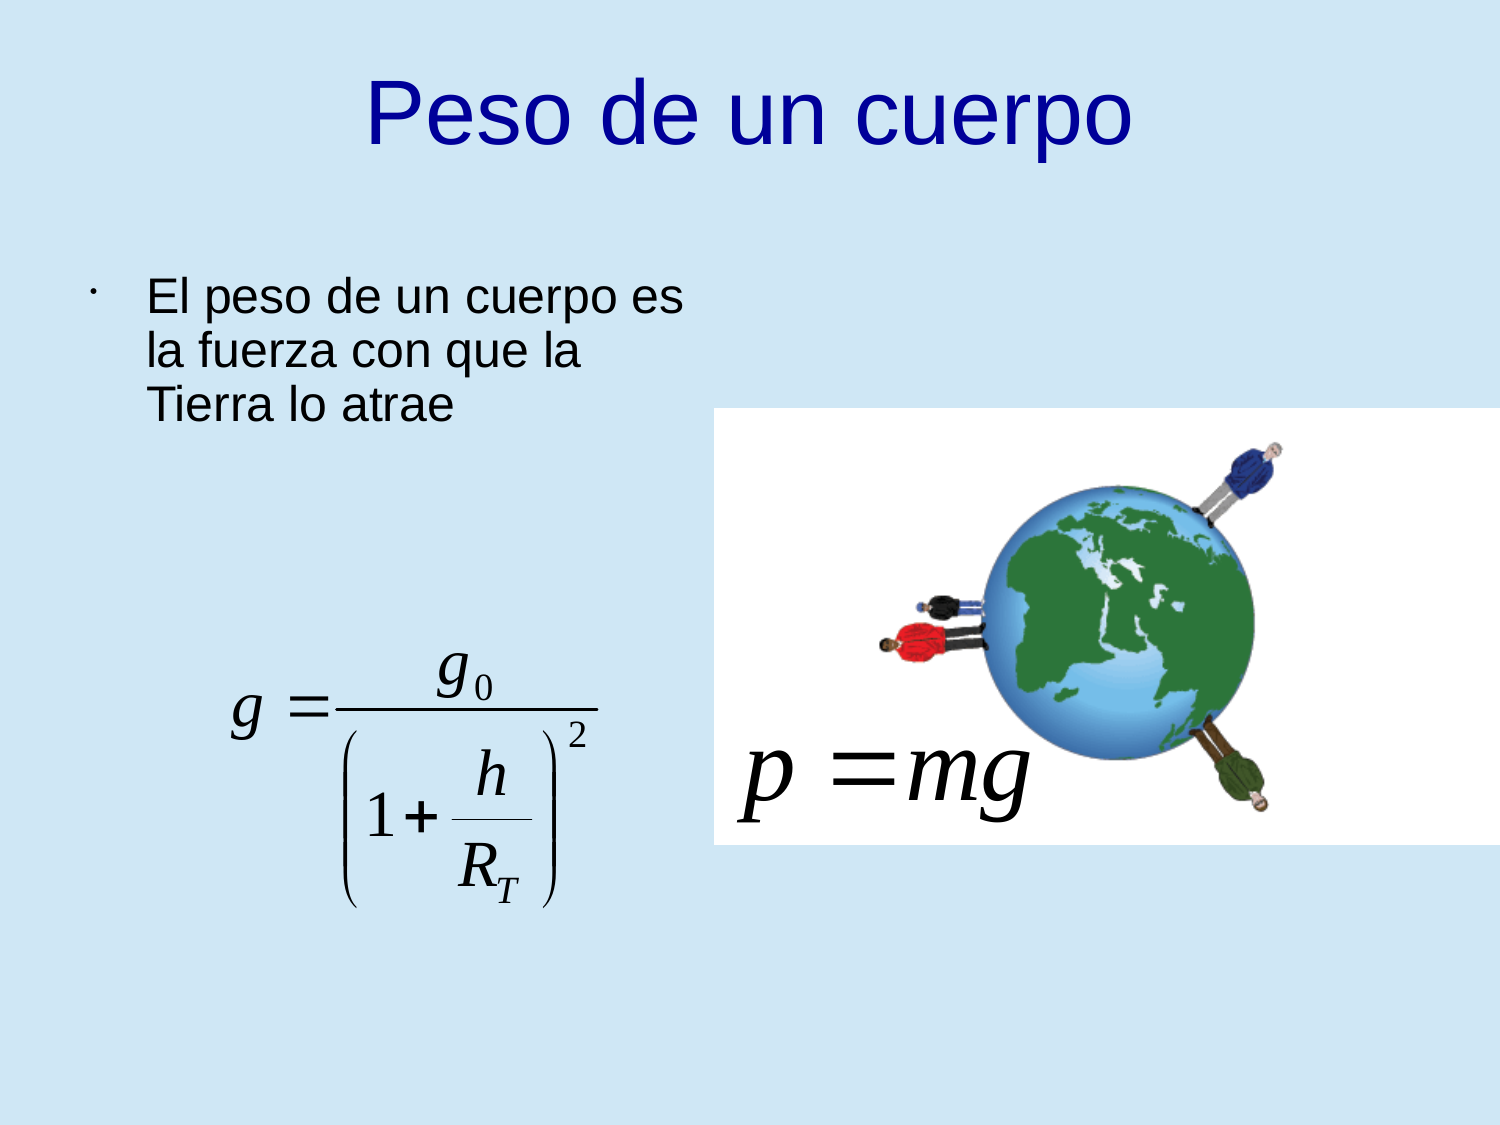

# Peso de un cuerpo
El peso de un cuerpo es la fuerza con que la Tierra lo atrae